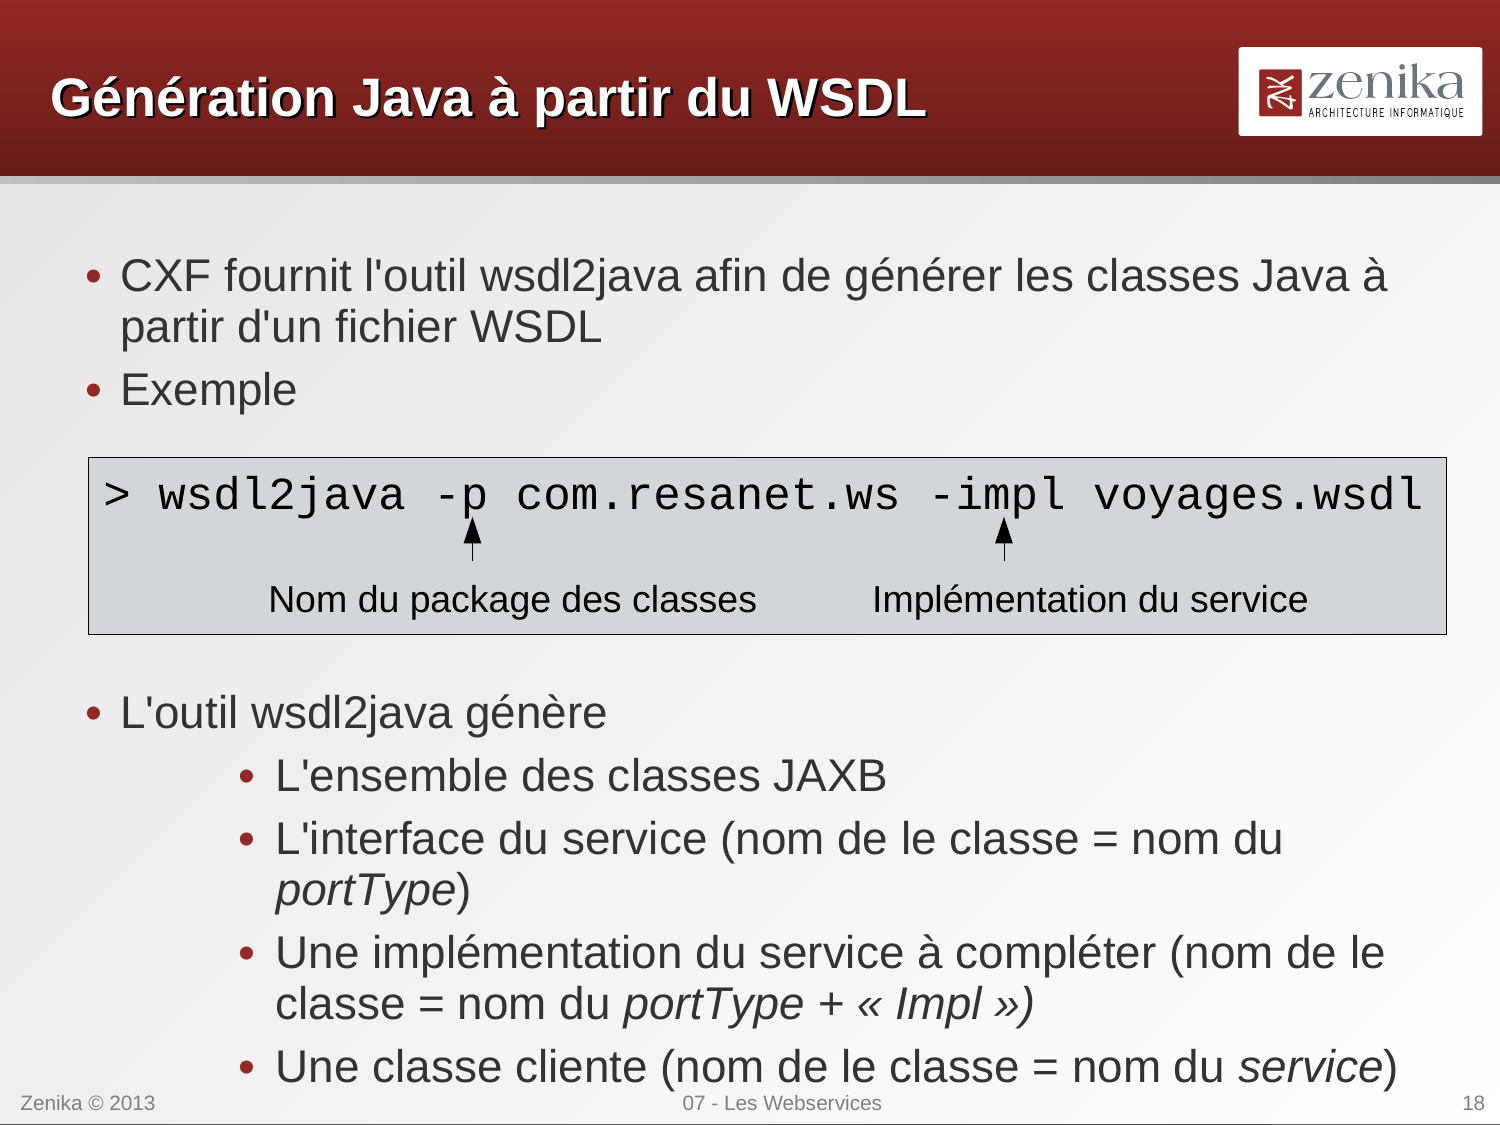

# Génération Java à partir du WSDL
CXF fournit l'outil wsdl2java afin de générer les classes Java à partir d'un fichier WSDL
Exemple
L'outil wsdl2java génère
L'ensemble des classes JAXB
L'interface du service (nom de le classe = nom du portType)
Une implémentation du service à compléter (nom de le classe = nom du portType + « Impl »)
Une classe cliente (nom de le classe = nom du service)
> wsdl2java -p com.resanet.ws -impl voyages.wsdl
 Nom du package des classes Implémentation du service